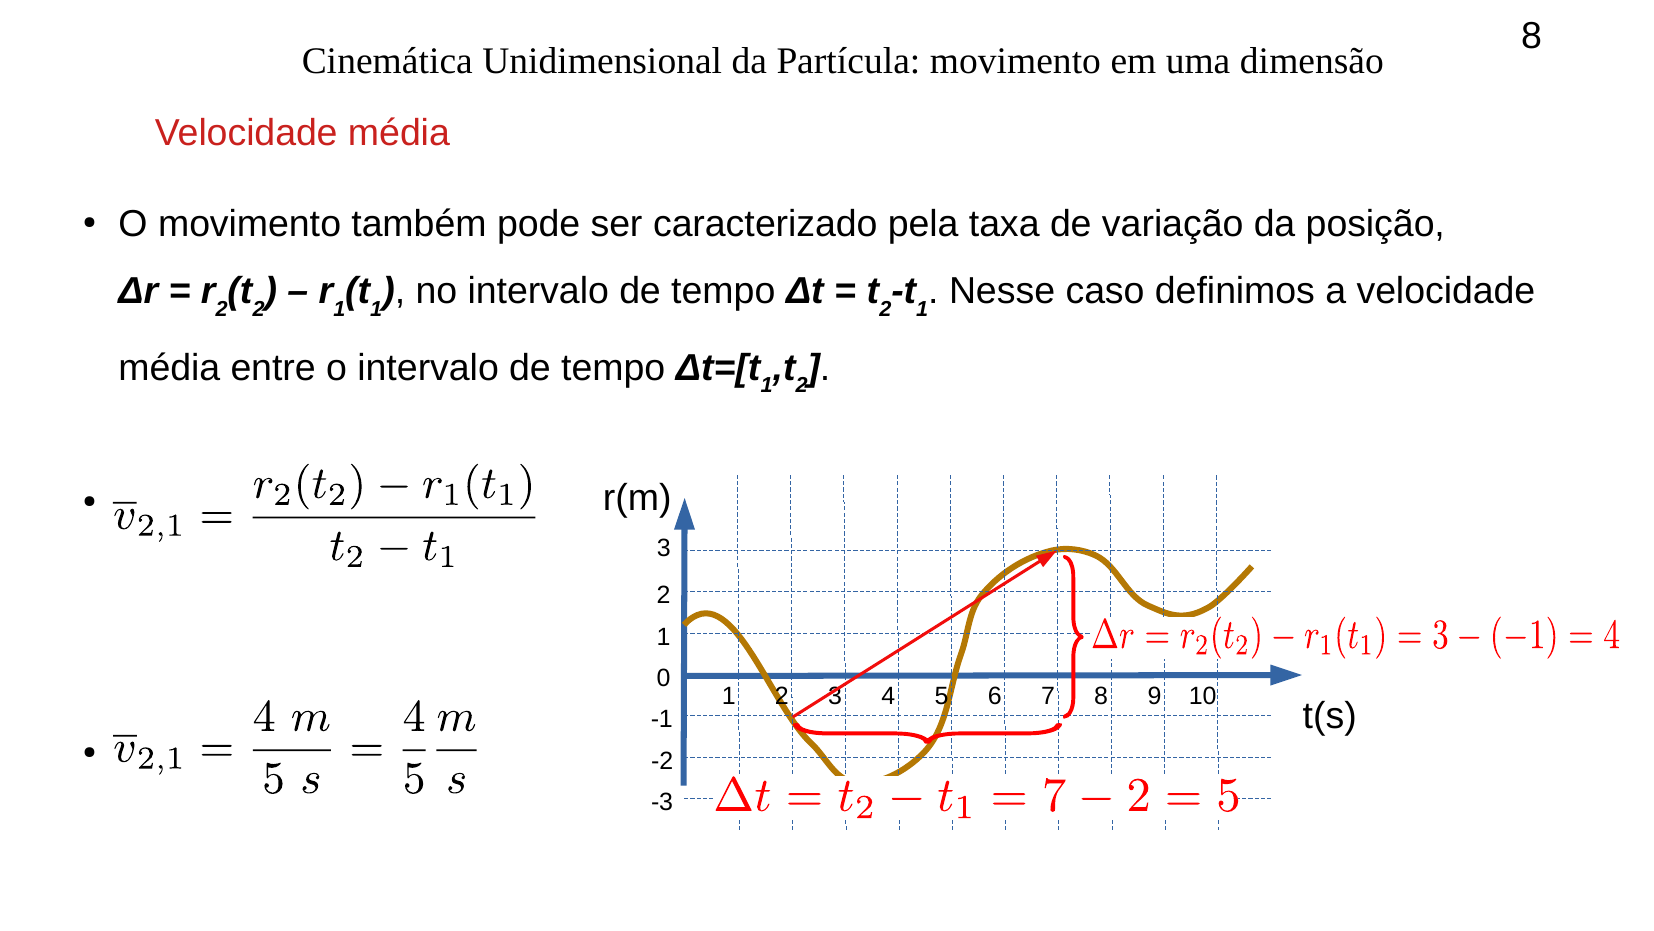

Cinemática Unidimensional da Partícula: movimento em uma dimensão
Velocidade média
O movimento também pode ser caracterizado pela taxa de variação da posição,
Δr = r2(t2) – r1(t1), no intervalo de tempo Δt = t2-t1. Nesse caso definimos a velocidade média entre o intervalo de tempo Δt=[t1,t2].
r(m)
3
2
1
0
1
2
3
4
5
6
7
8
9
10
t(s)
-1
-2
-3